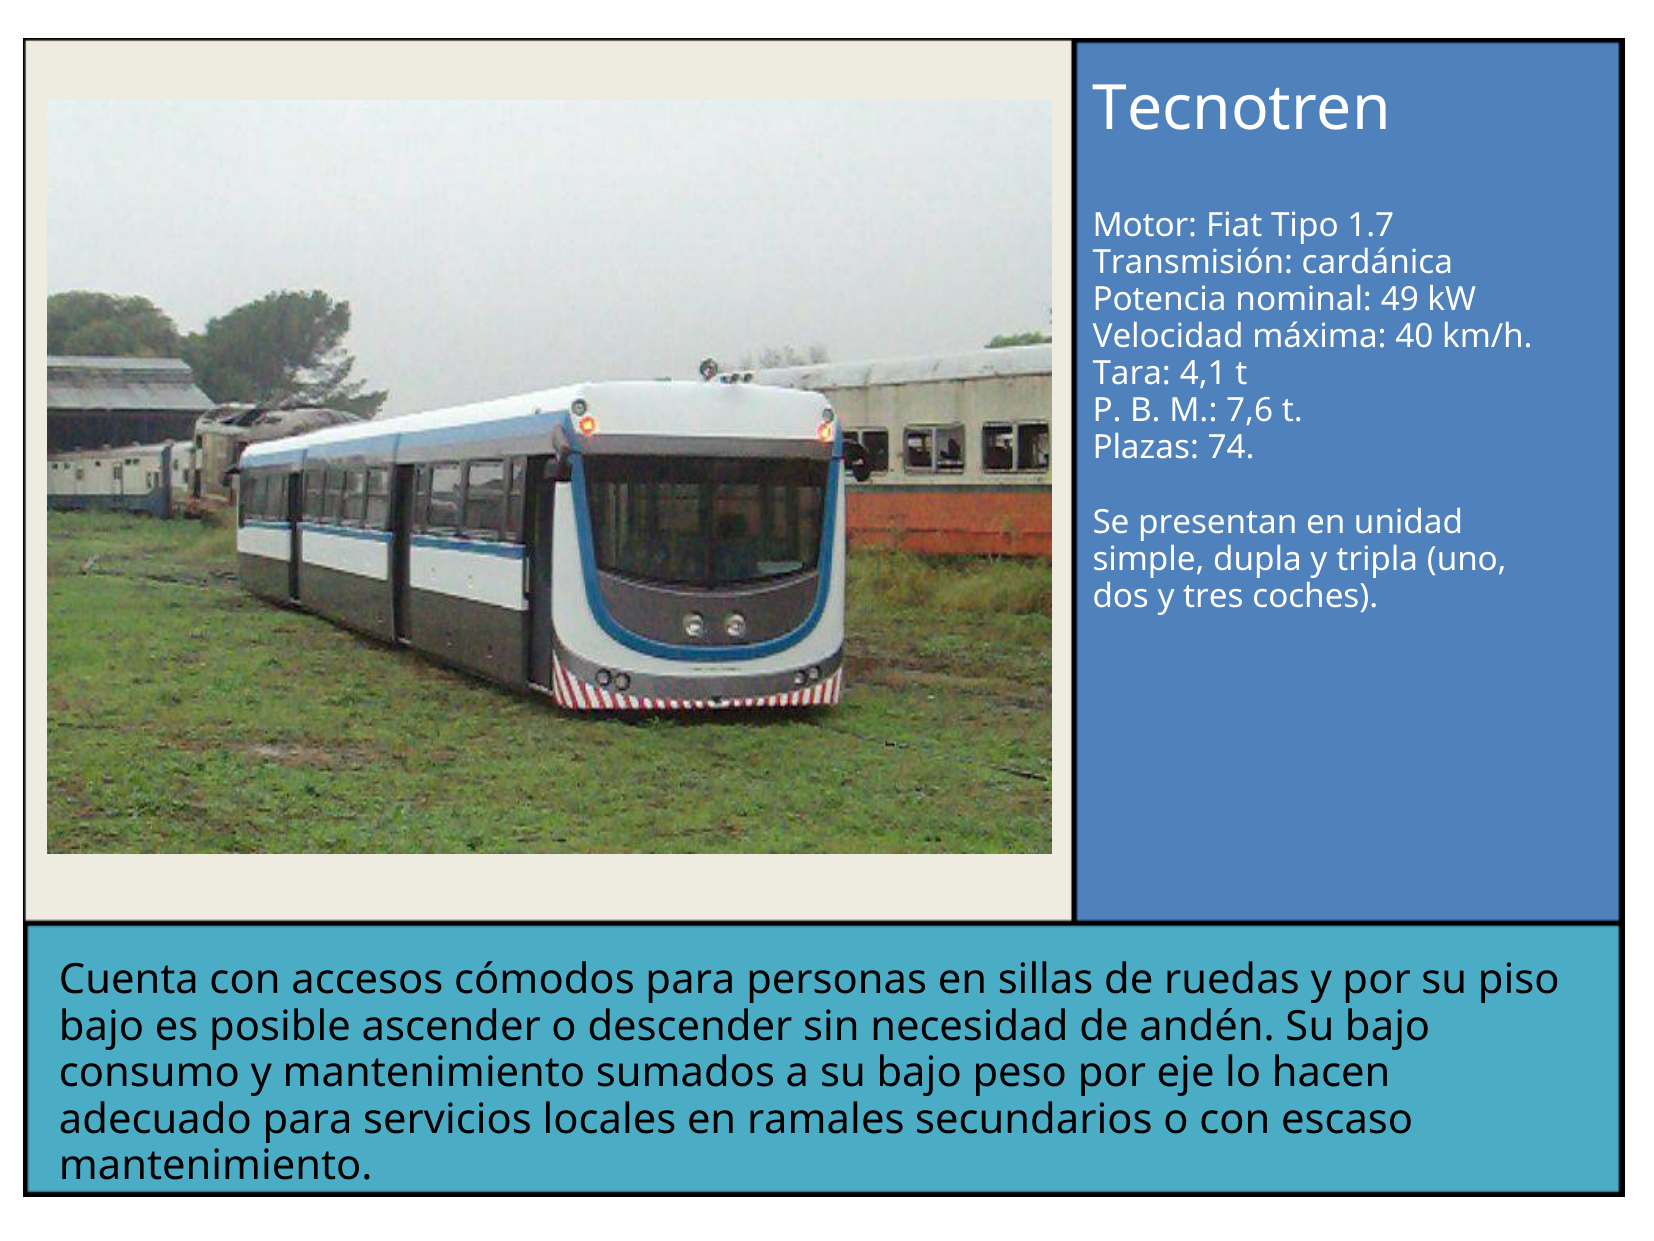

Tecnotren
Motor: Fiat Tipo 1.7
Transmisión: cardánica
Potencia nominal: 49 kW
Velocidad máxima: 40 km/h.
Tara: 4,1 t
P. B. M.: 7,6 t.
Plazas: 74.
Se presentan en unidad simple, dupla y tripla (uno, dos y tres coches).
Cuenta con accesos cómodos para personas en sillas de ruedas y por su piso bajo es posible ascender o descender sin necesidad de andén. Su bajo consumo y mantenimiento sumados a su bajo peso por eje lo hacen adecuado para servicios locales en ramales secundarios o con escaso mantenimiento.